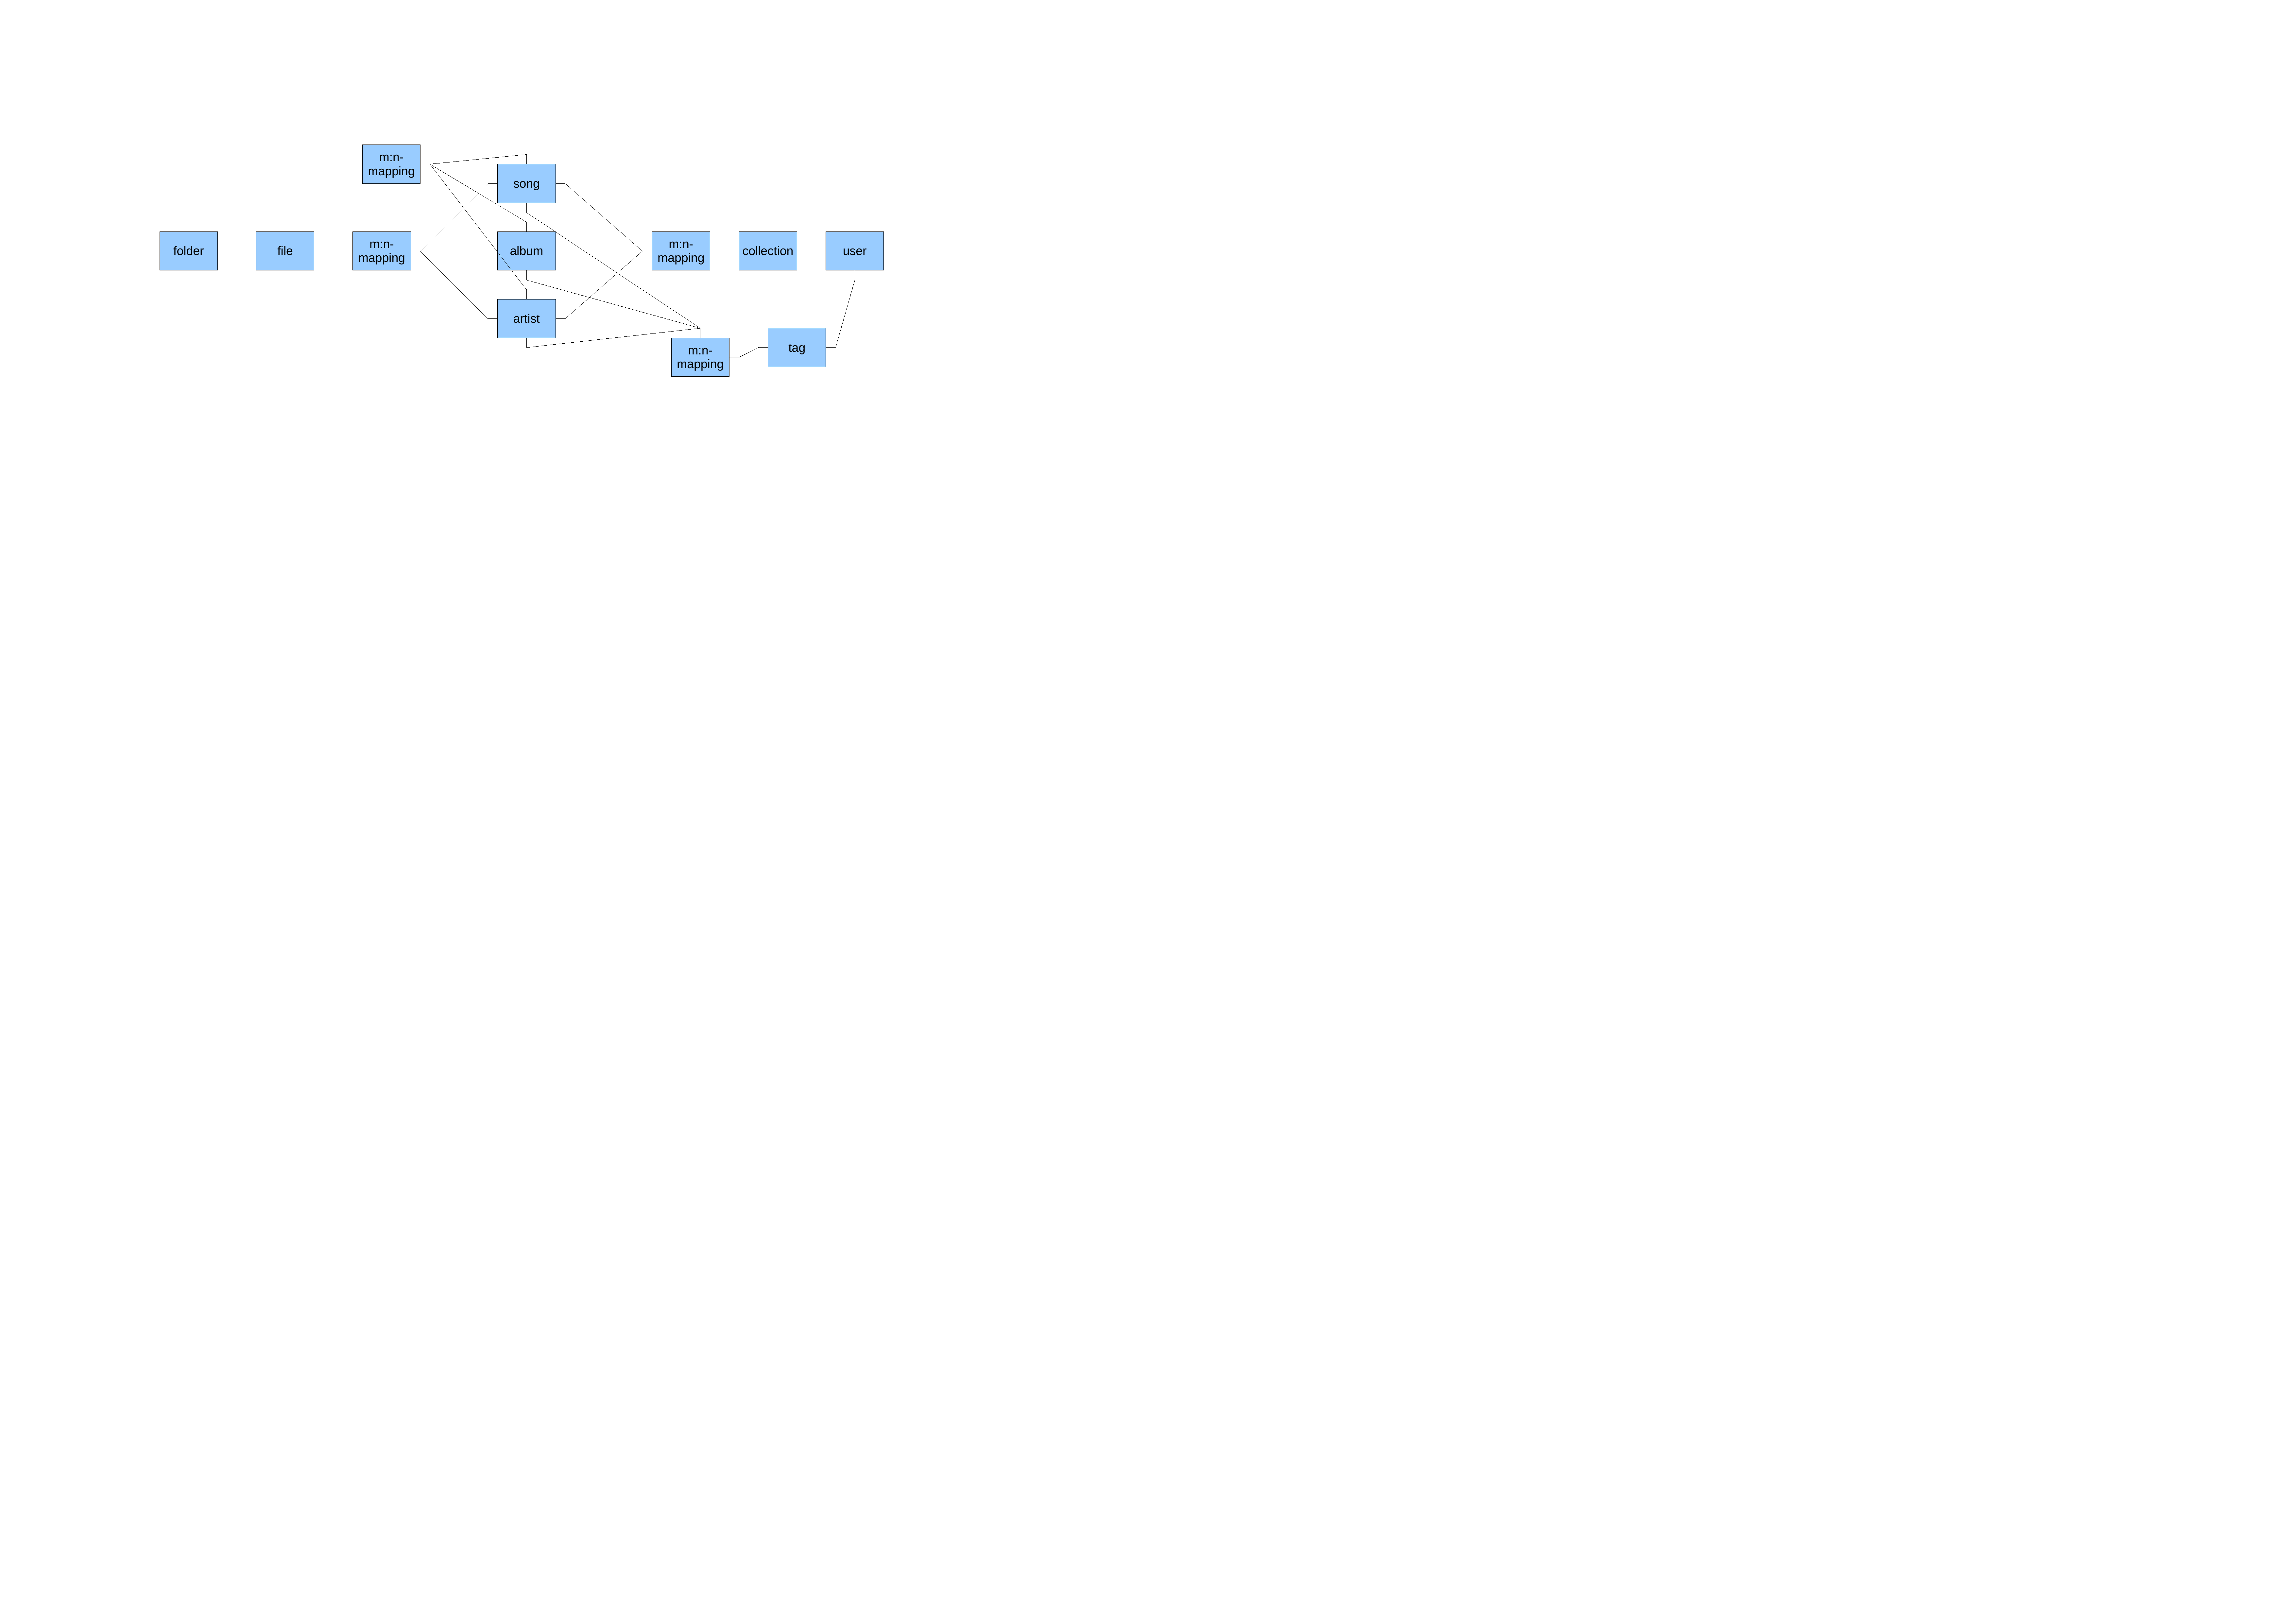

m:n-
mapping
song
folder
file
m:n-
mapping
album
m:n-
mapping
collection
user
artist
tag
m:n-
mapping